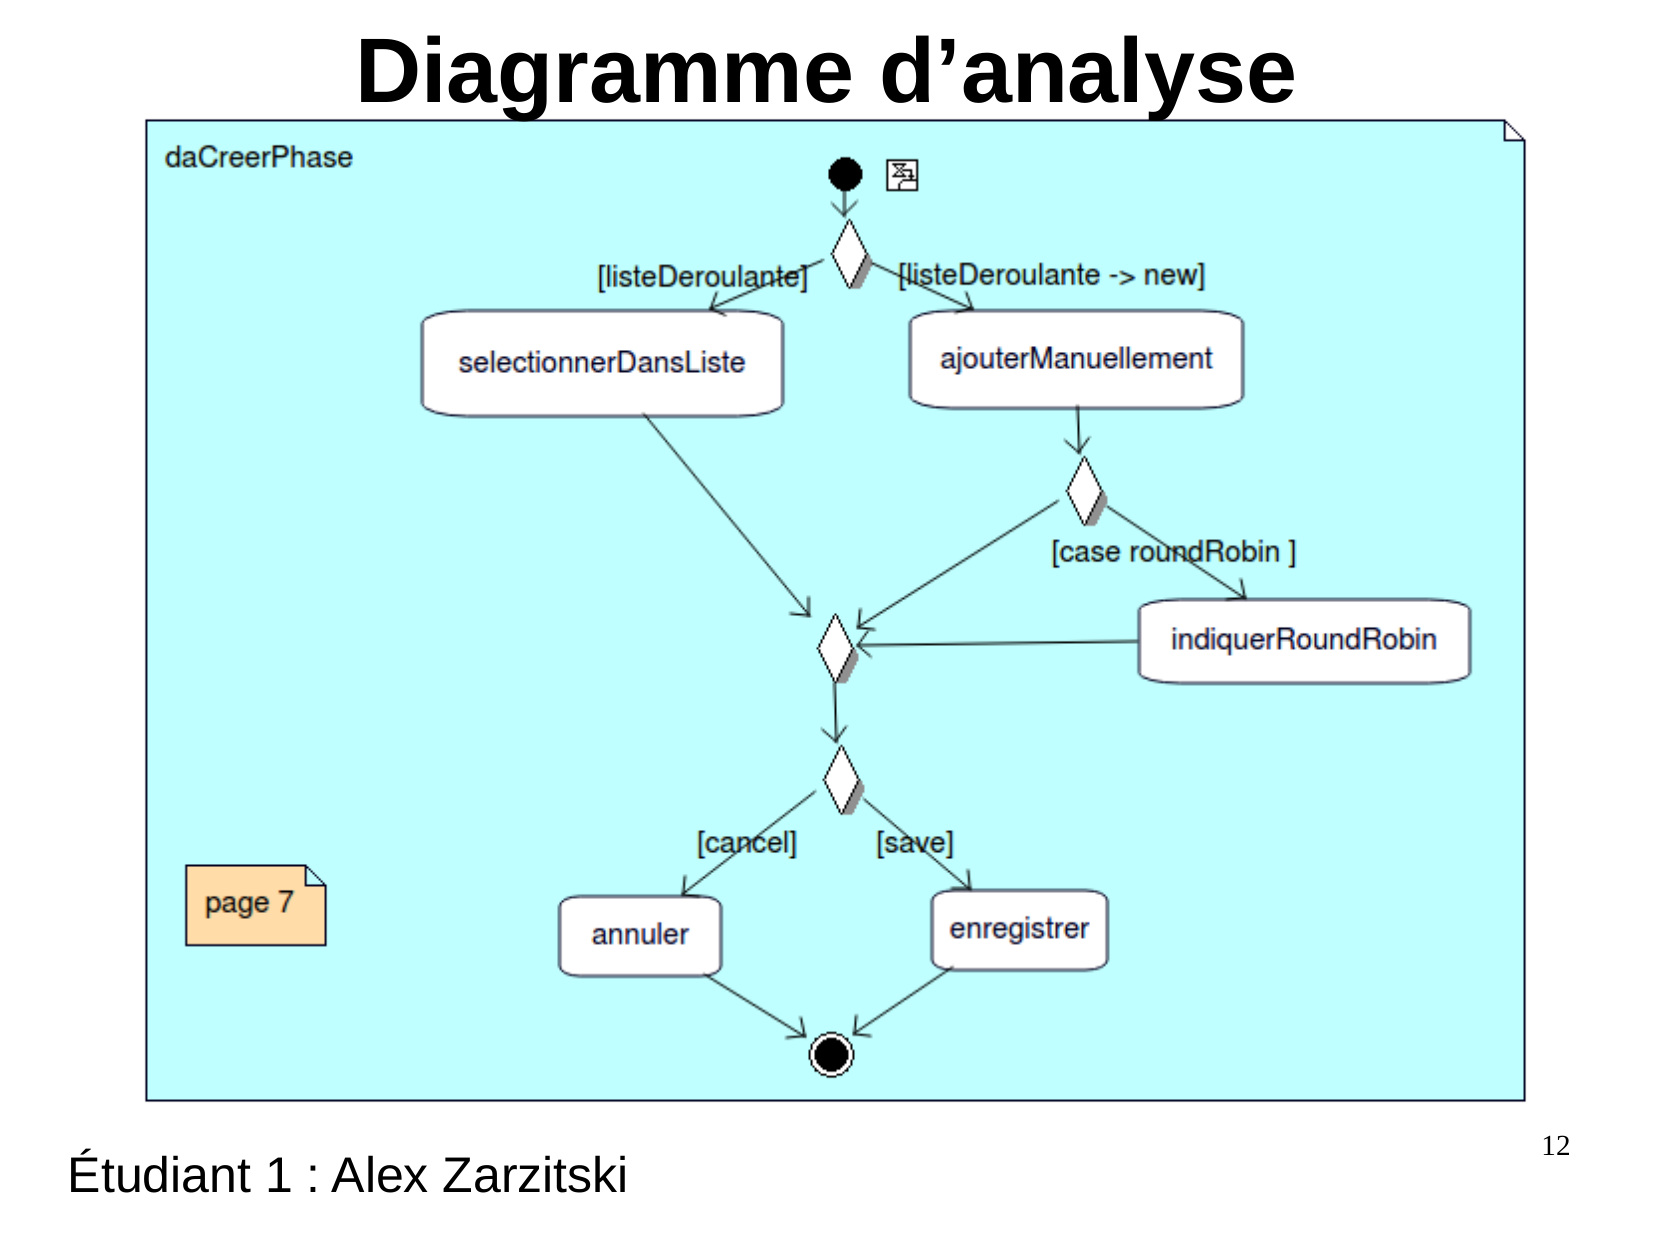

# Diagramme d’analyse
12
Étudiant 1 : Alex Zarzitski